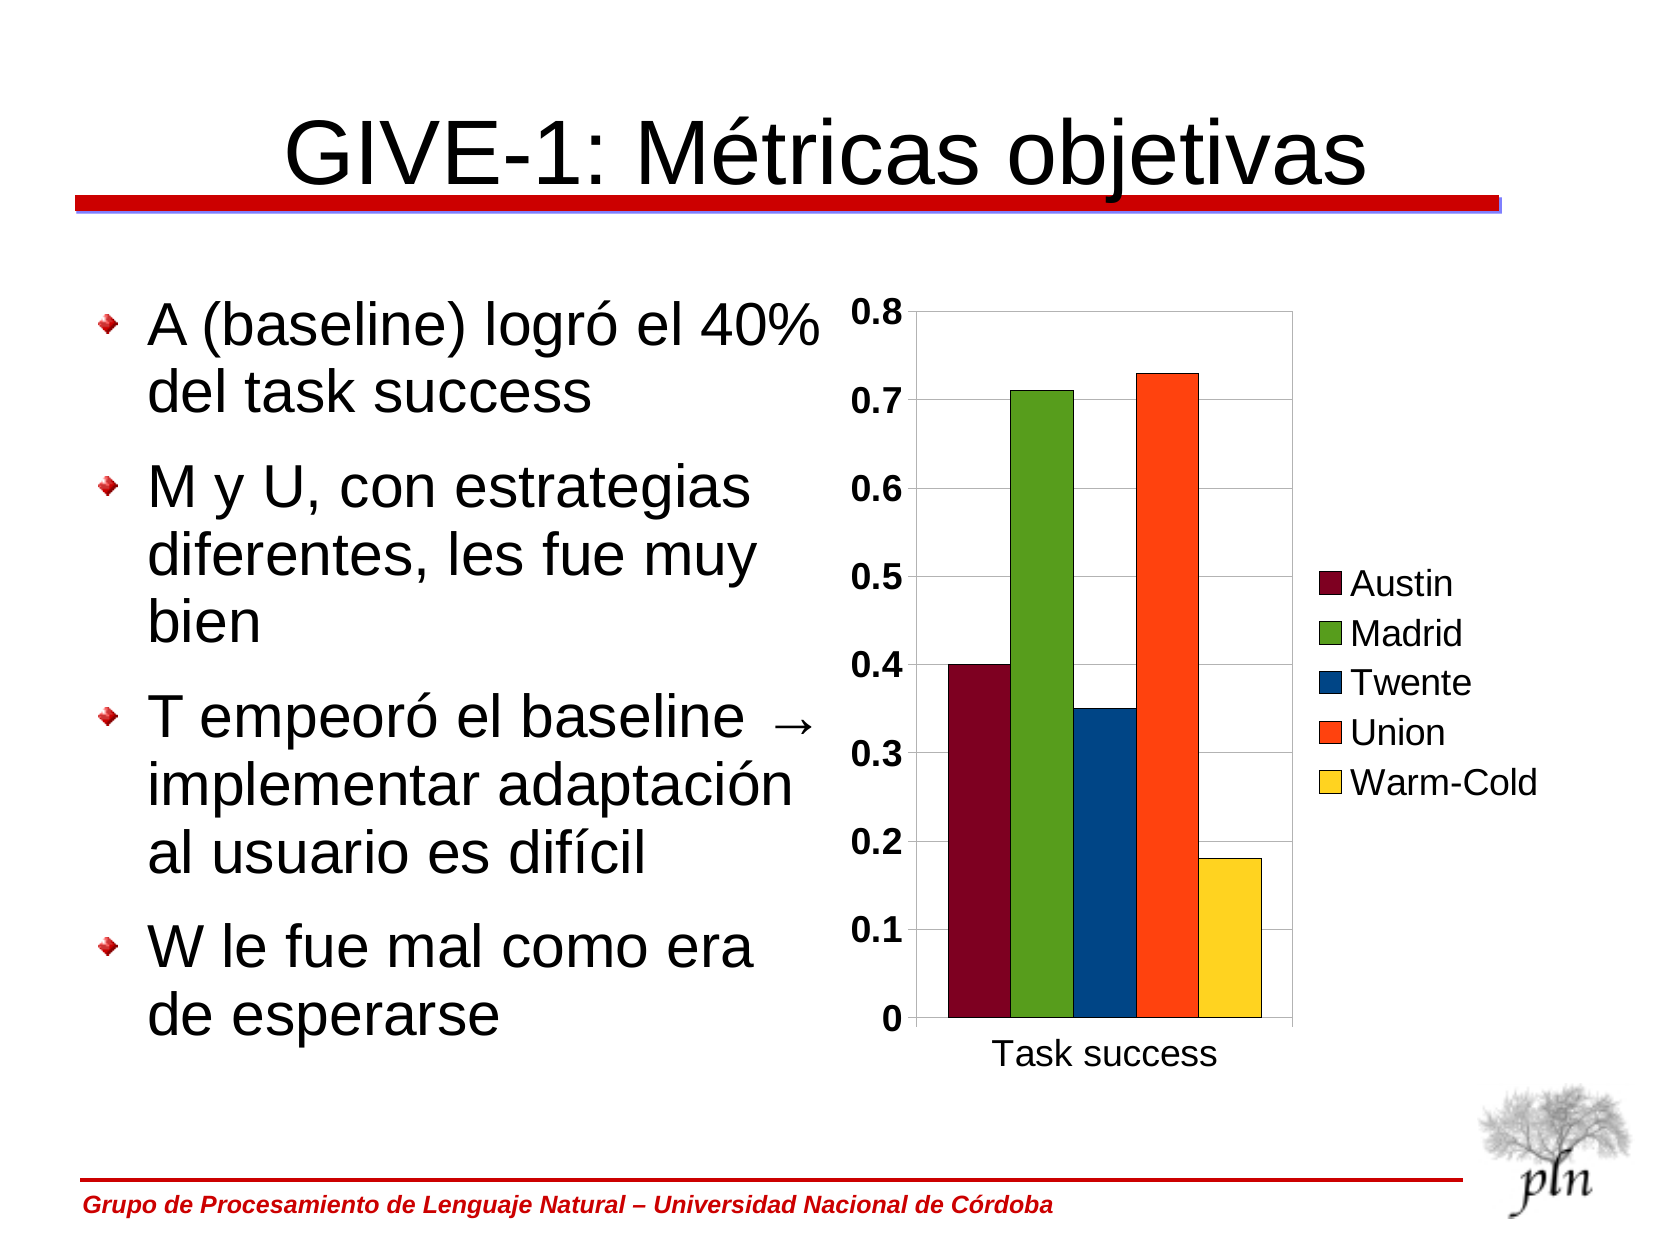

# GIVE-1: Métricas objetivas
### Chart
| Category | Austin | Madrid | Twente | Union | Warm-Cold |
|---|---|---|---|---|---|
| Task success | 0.4 | 0.71 | 0.35 | 0.73 | 0.18 |A (baseline) logró el 40% del task success
M y U, con estrategias diferentes, les fue muy bien
T empeoró el baseline → implementar adaptación al usuario es difícil
W le fue mal como era de esperarse